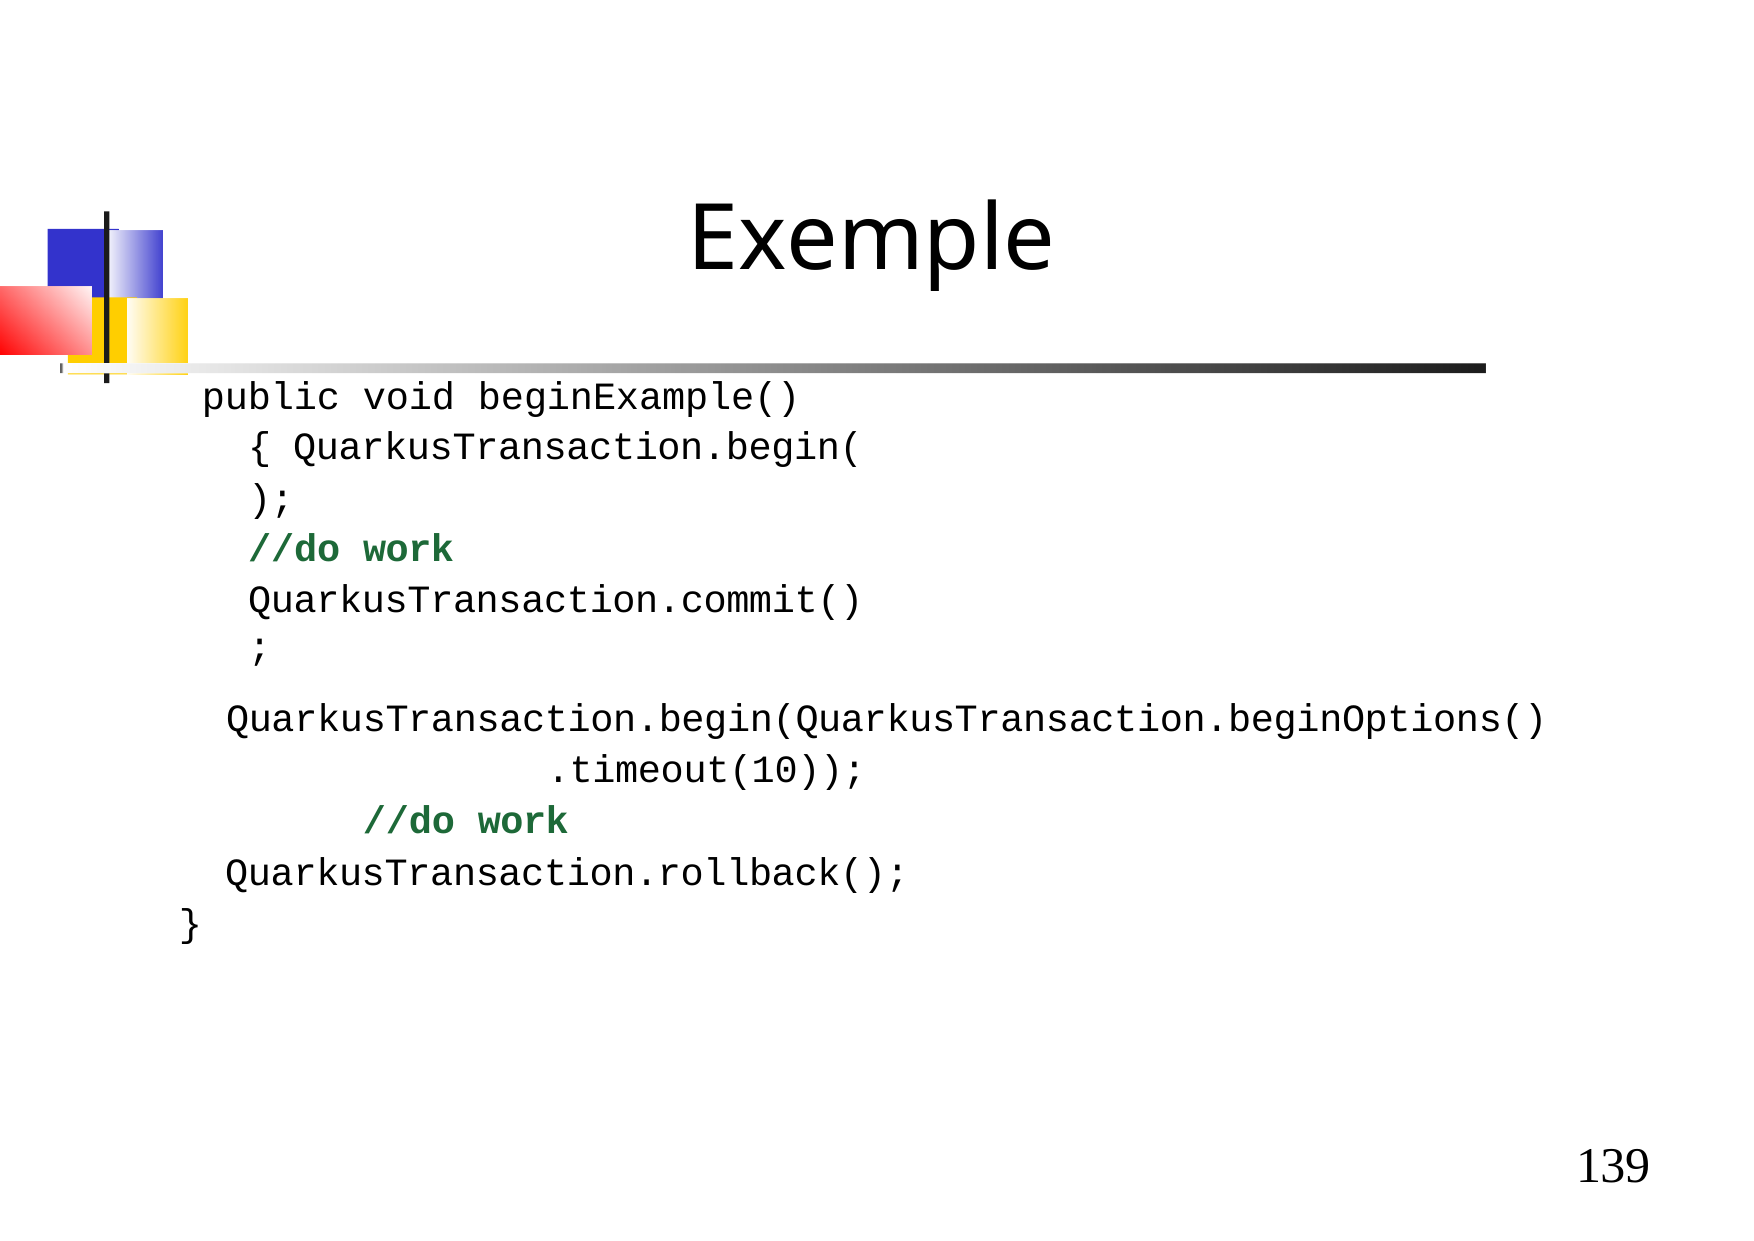

# Exemple
public void beginExample() { QuarkusTransaction.begin();
//do work
QuarkusTransaction.commit();
QuarkusTransaction.begin(QuarkusTransaction.beginOptions()
.timeout(10));
//do work
QuarkusTransaction.rollback();
}
139